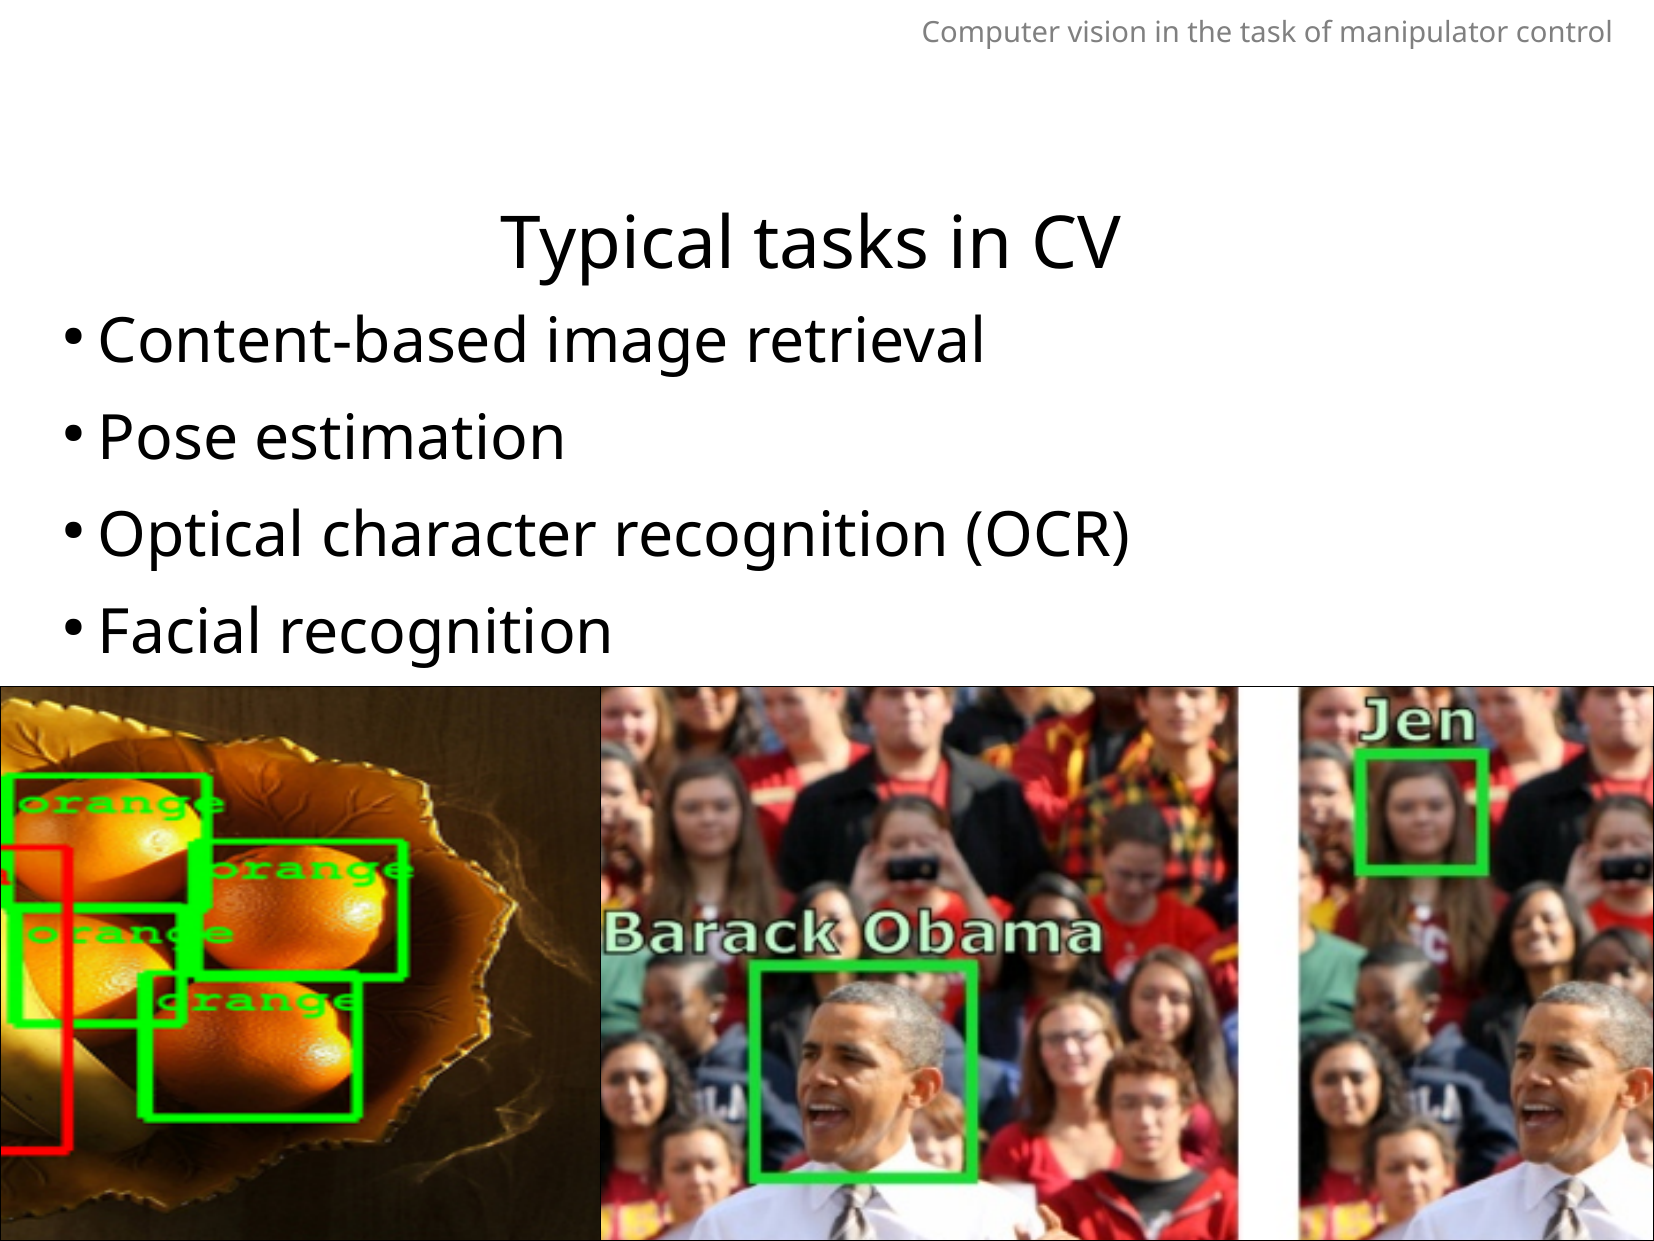

Computer vision in the task of manipulator control
Typical tasks in CV
Content-based image retrieval
Pose estimation
Optical character recognition (OCR)
Facial recognition
Shape Recognition Technology (SRT)